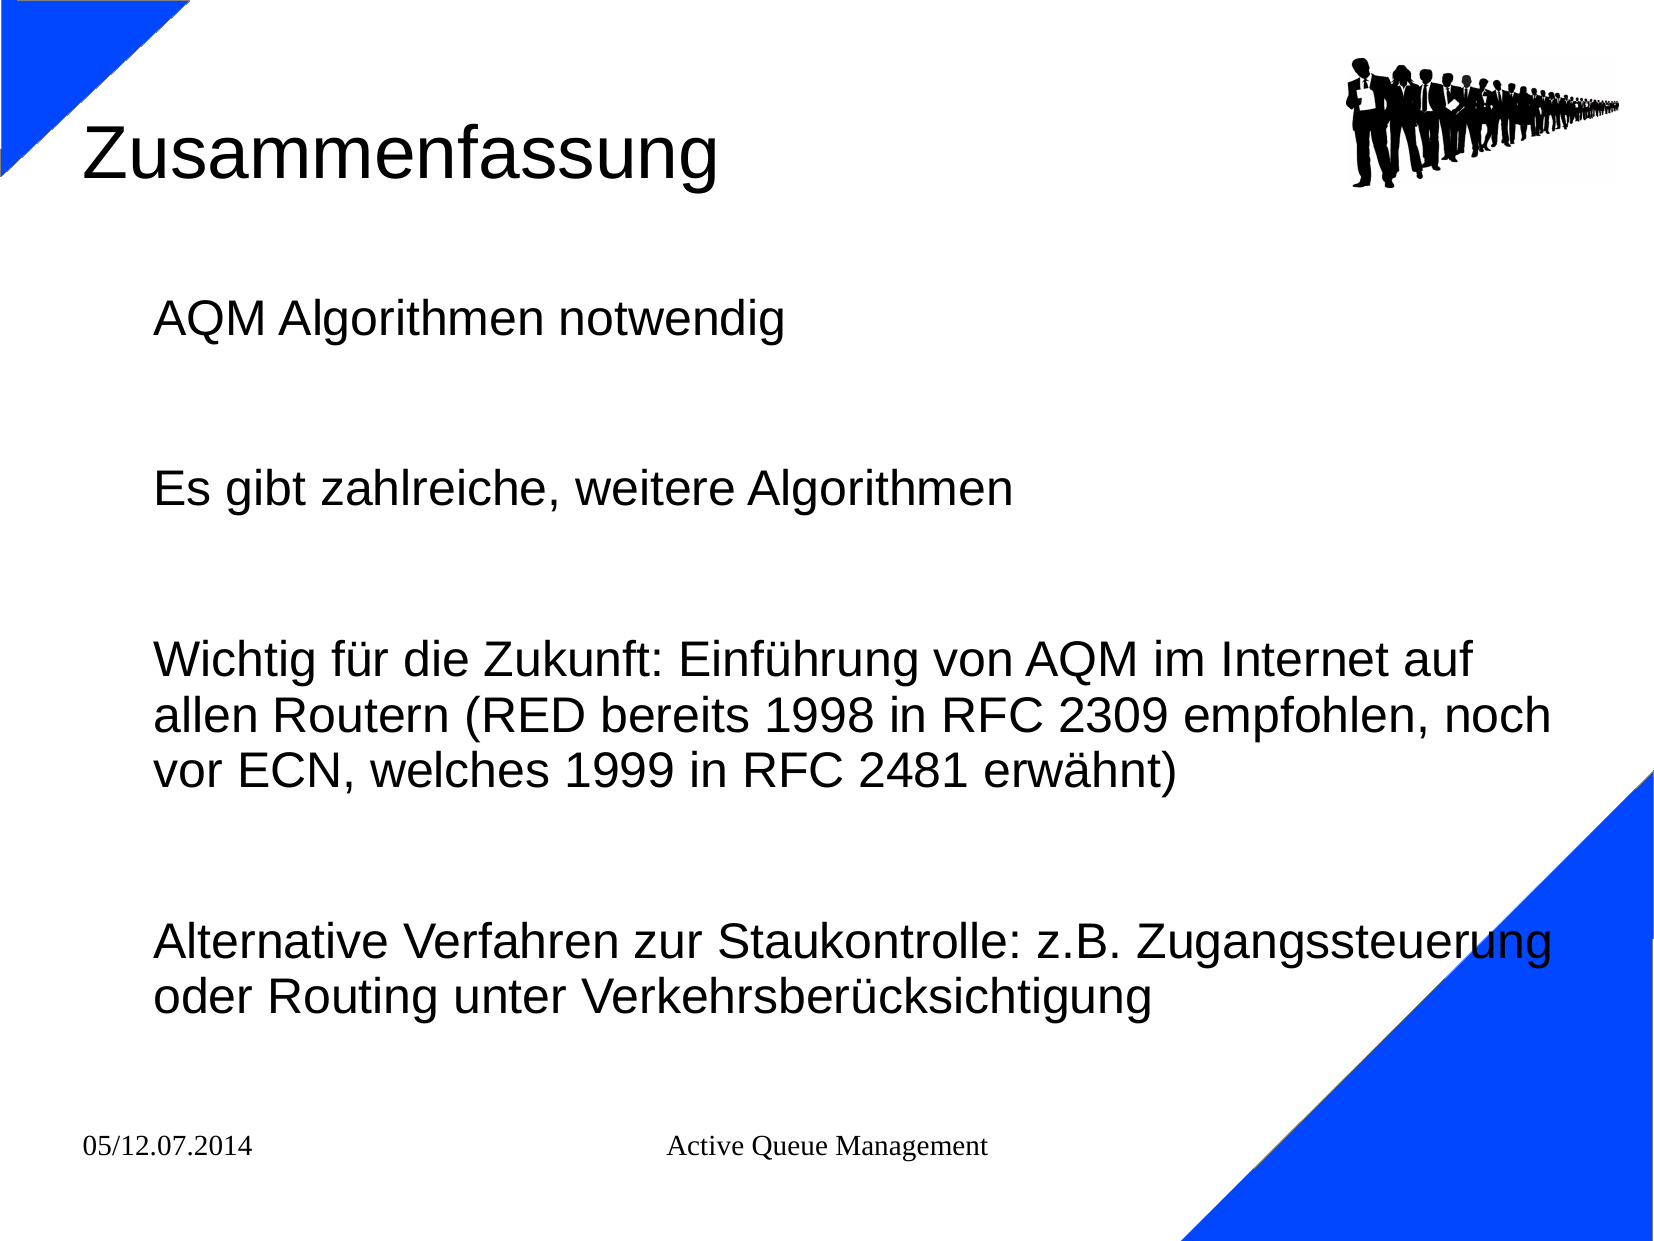

# Zusammenfassung
AQM Algorithmen notwendig
Es gibt zahlreiche, weitere Algorithmen
Wichtig für die Zukunft: Einführung von AQM im Internet auf allen Routern (RED bereits 1998 in RFC 2309 empfohlen, noch vor ECN, welches 1999 in RFC 2481 erwähnt)
Alternative Verfahren zur Staukontrolle: z.B. Zugangssteuerung oder Routing unter Verkehrsberücksichtigung
05/12.07.2014
Active Queue Management
86